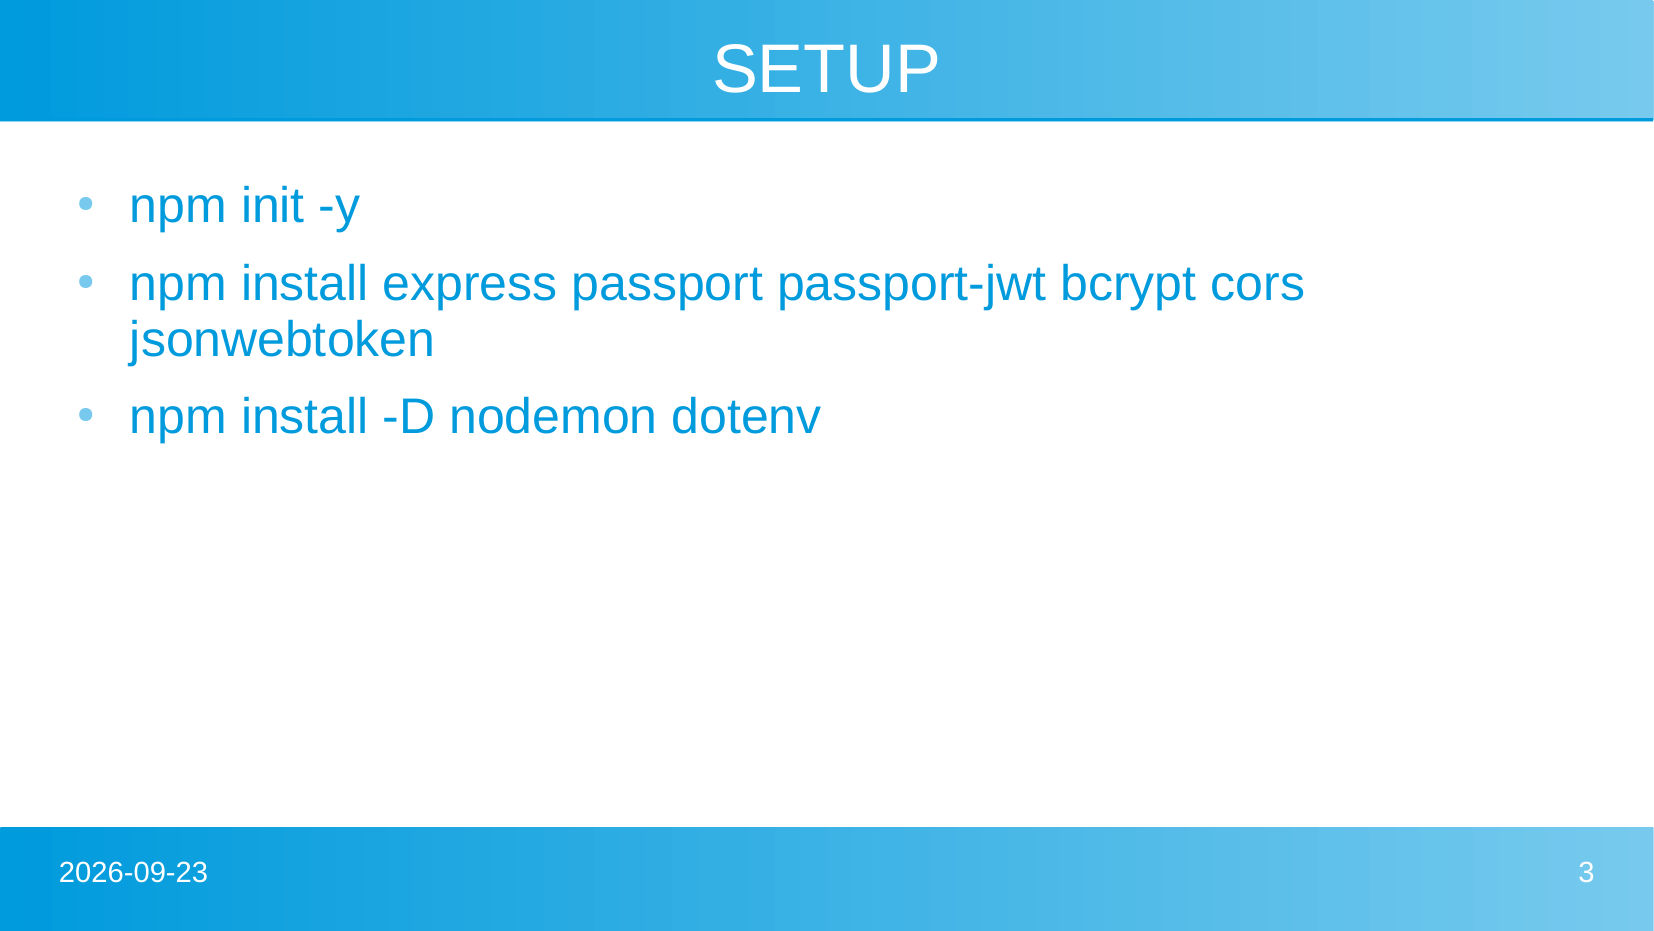

# SETUP
npm init -y
npm install express passport passport-jwt bcrypt cors jsonwebtoken
npm install -D nodemon dotenv
3